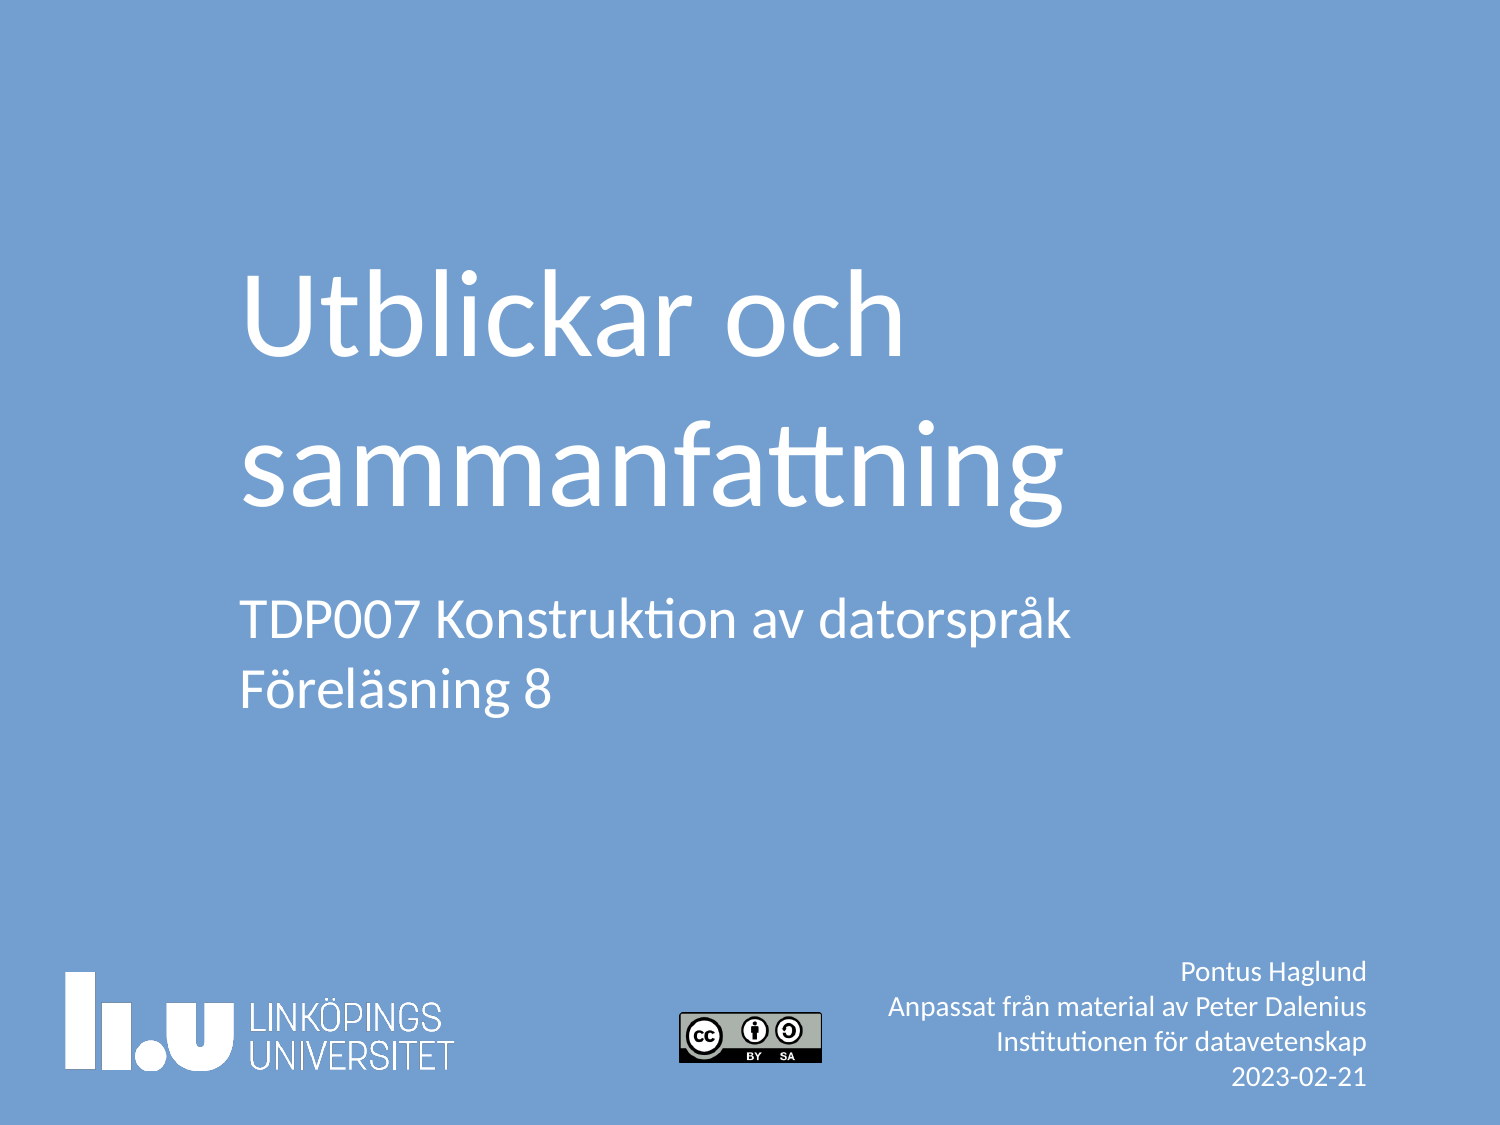

Utblickar och sammanfattning
TDP007 Konstruktion av datorspråk
Föreläsning 8
Pontus Haglund
Anpassat från material av Peter Dalenius
Institutionen för datavetenskap
2023-02-21